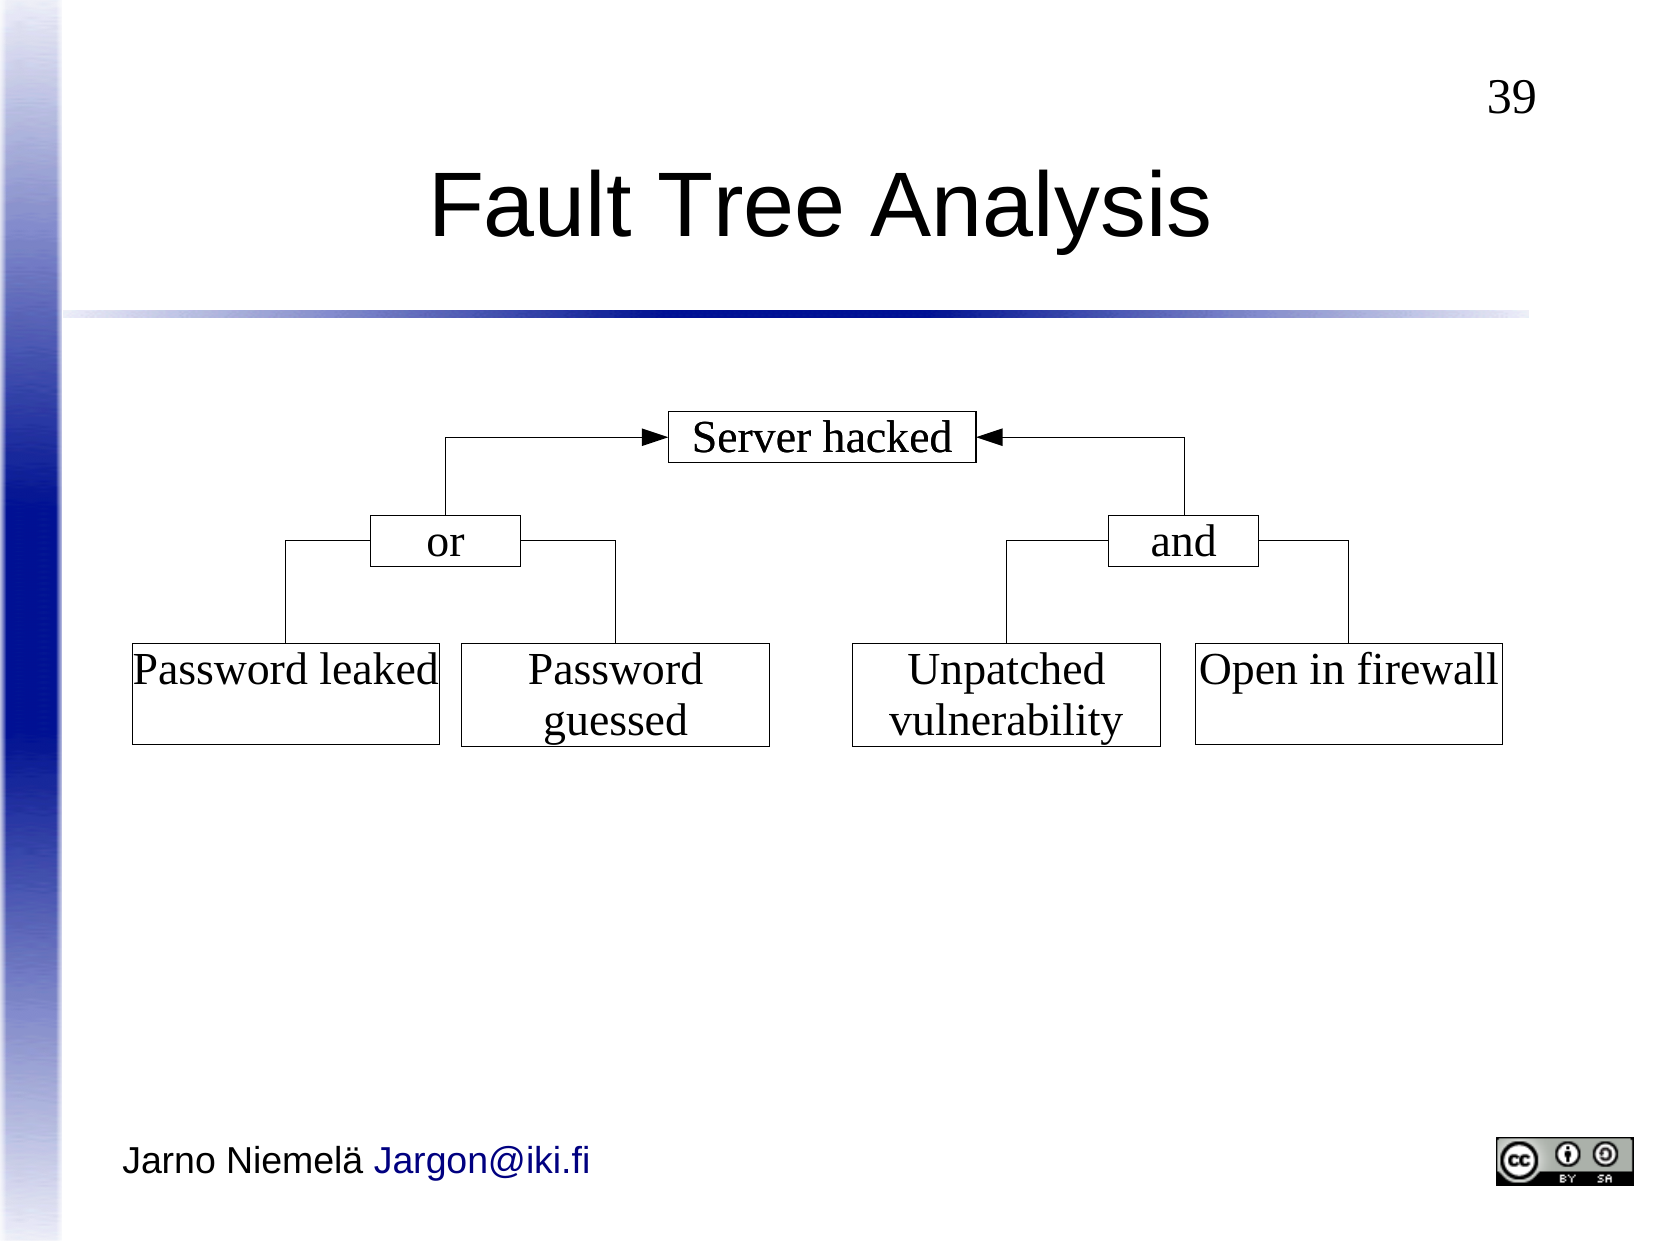

# Fault Tree Analysis
Server hacked
Server hacked
or
and
Password leaked
Password guessed
Unpatched vulnerability
Open in firewall